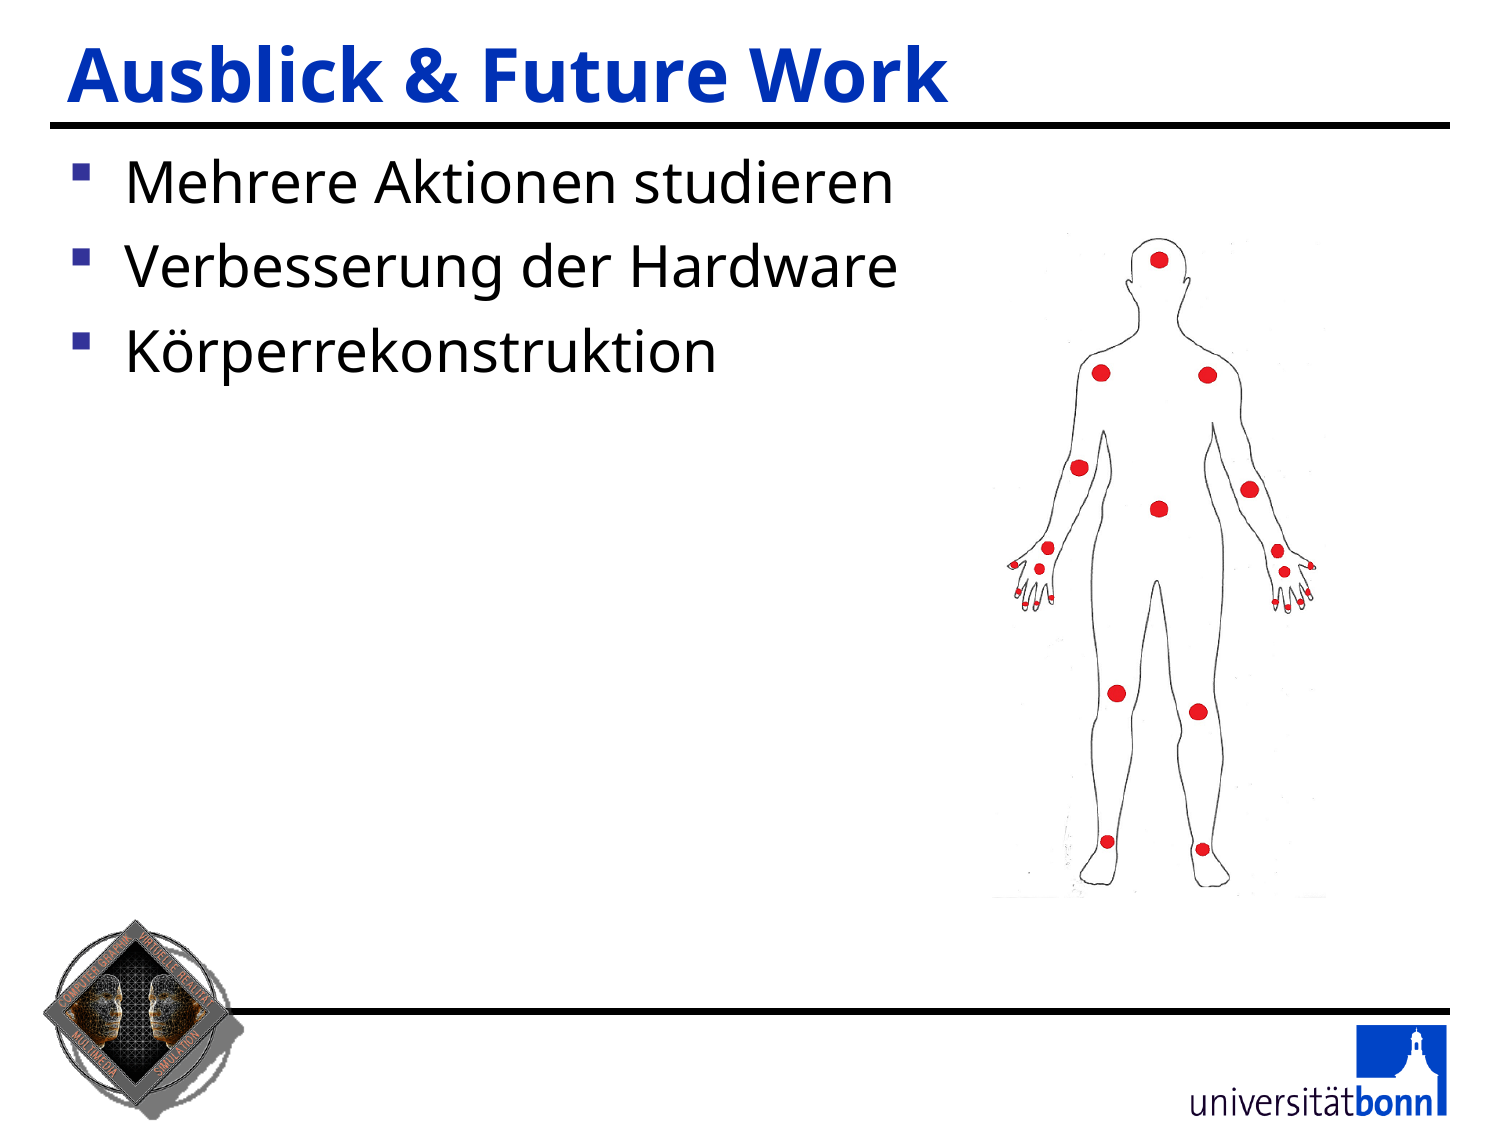

# Ausblick & Future Work
Mehrere Aktionen studieren
Verbesserung der Hardware
Körperrekonstruktion